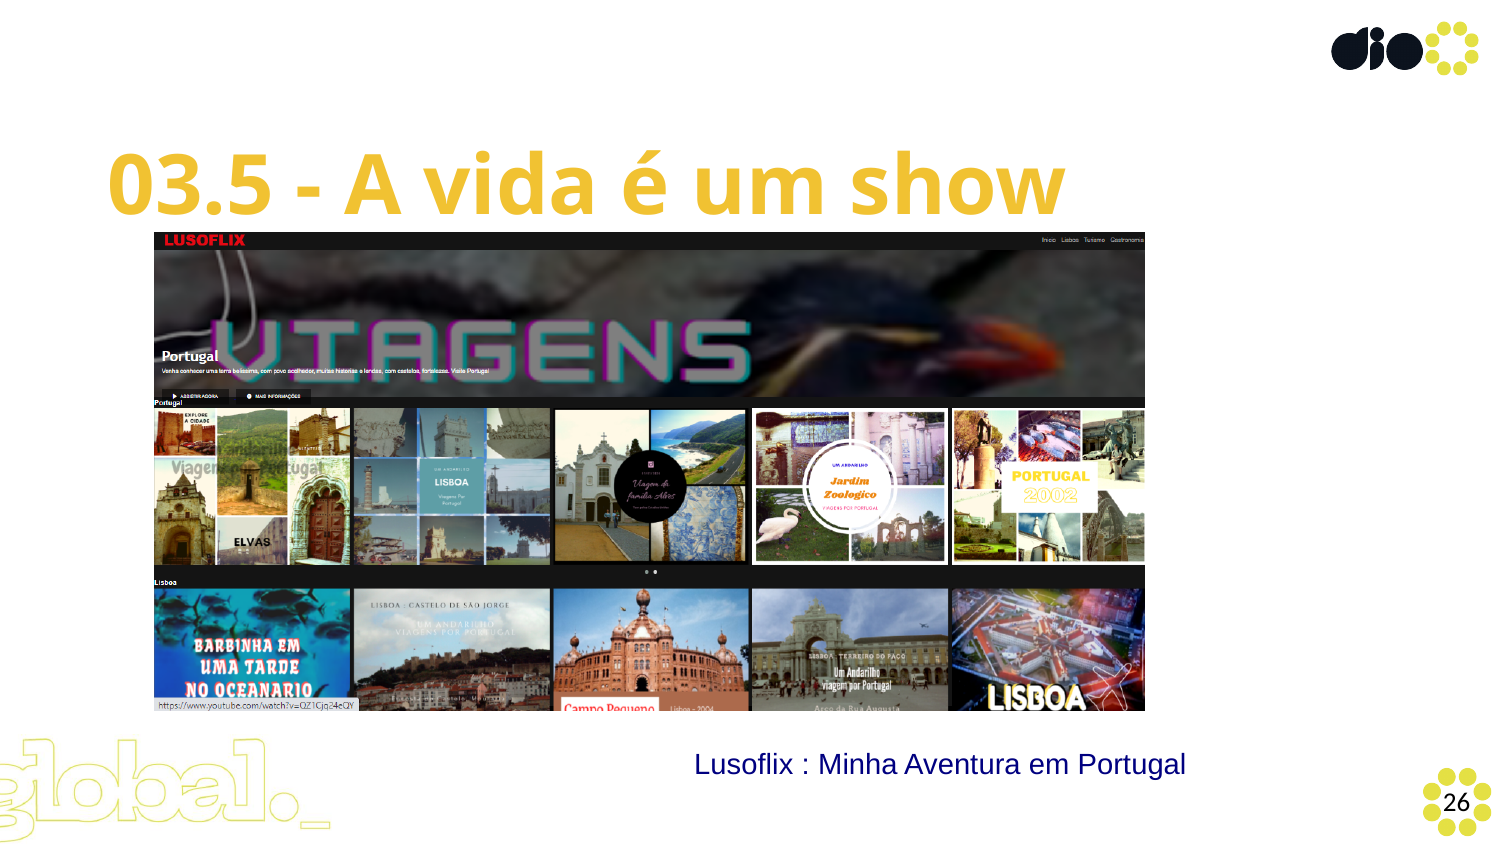

03.5 - A vida é um show
Lusoflix : Minha Aventura em Portugal